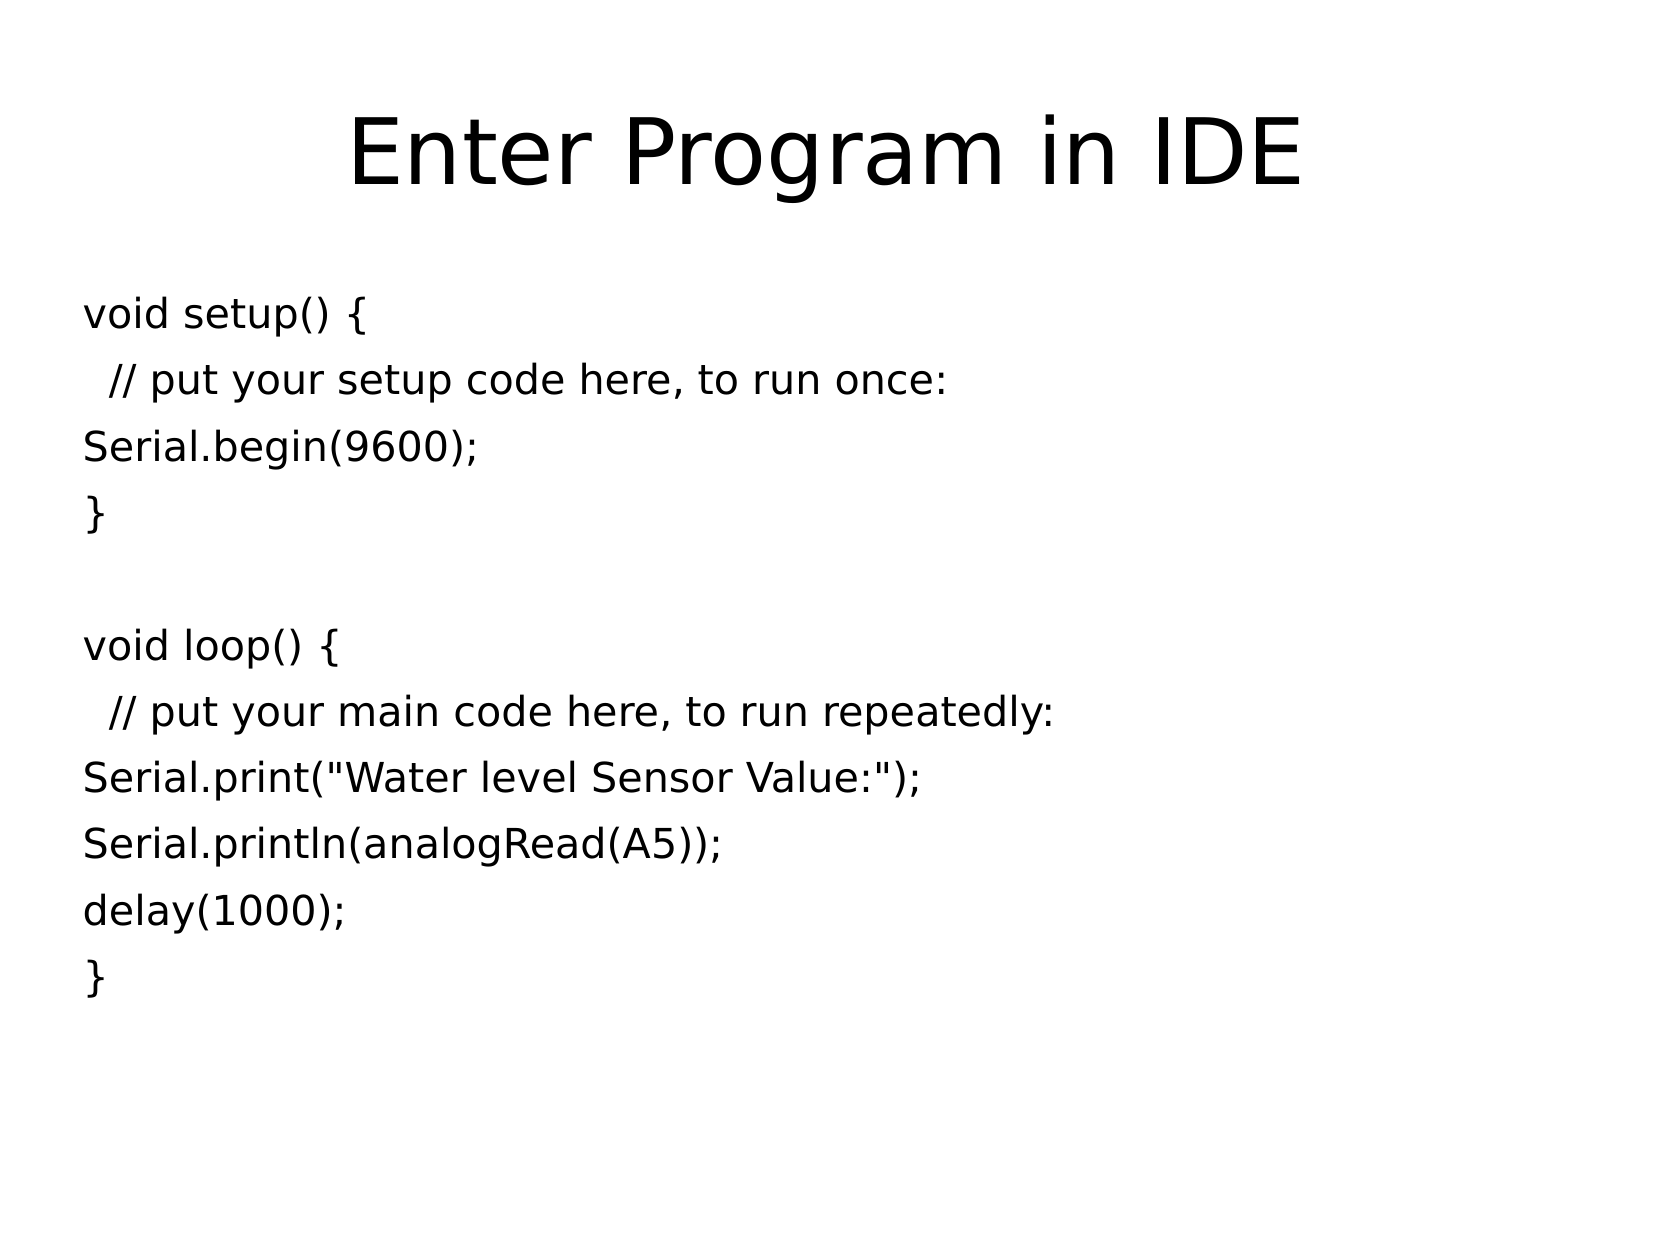

# Enter Program in IDE
void setup() {
 // put your setup code here, to run once:
Serial.begin(9600);
}
void loop() {
 // put your main code here, to run repeatedly:
Serial.print("Water level Sensor Value:");
Serial.println(analogRead(A5));
delay(1000);
}